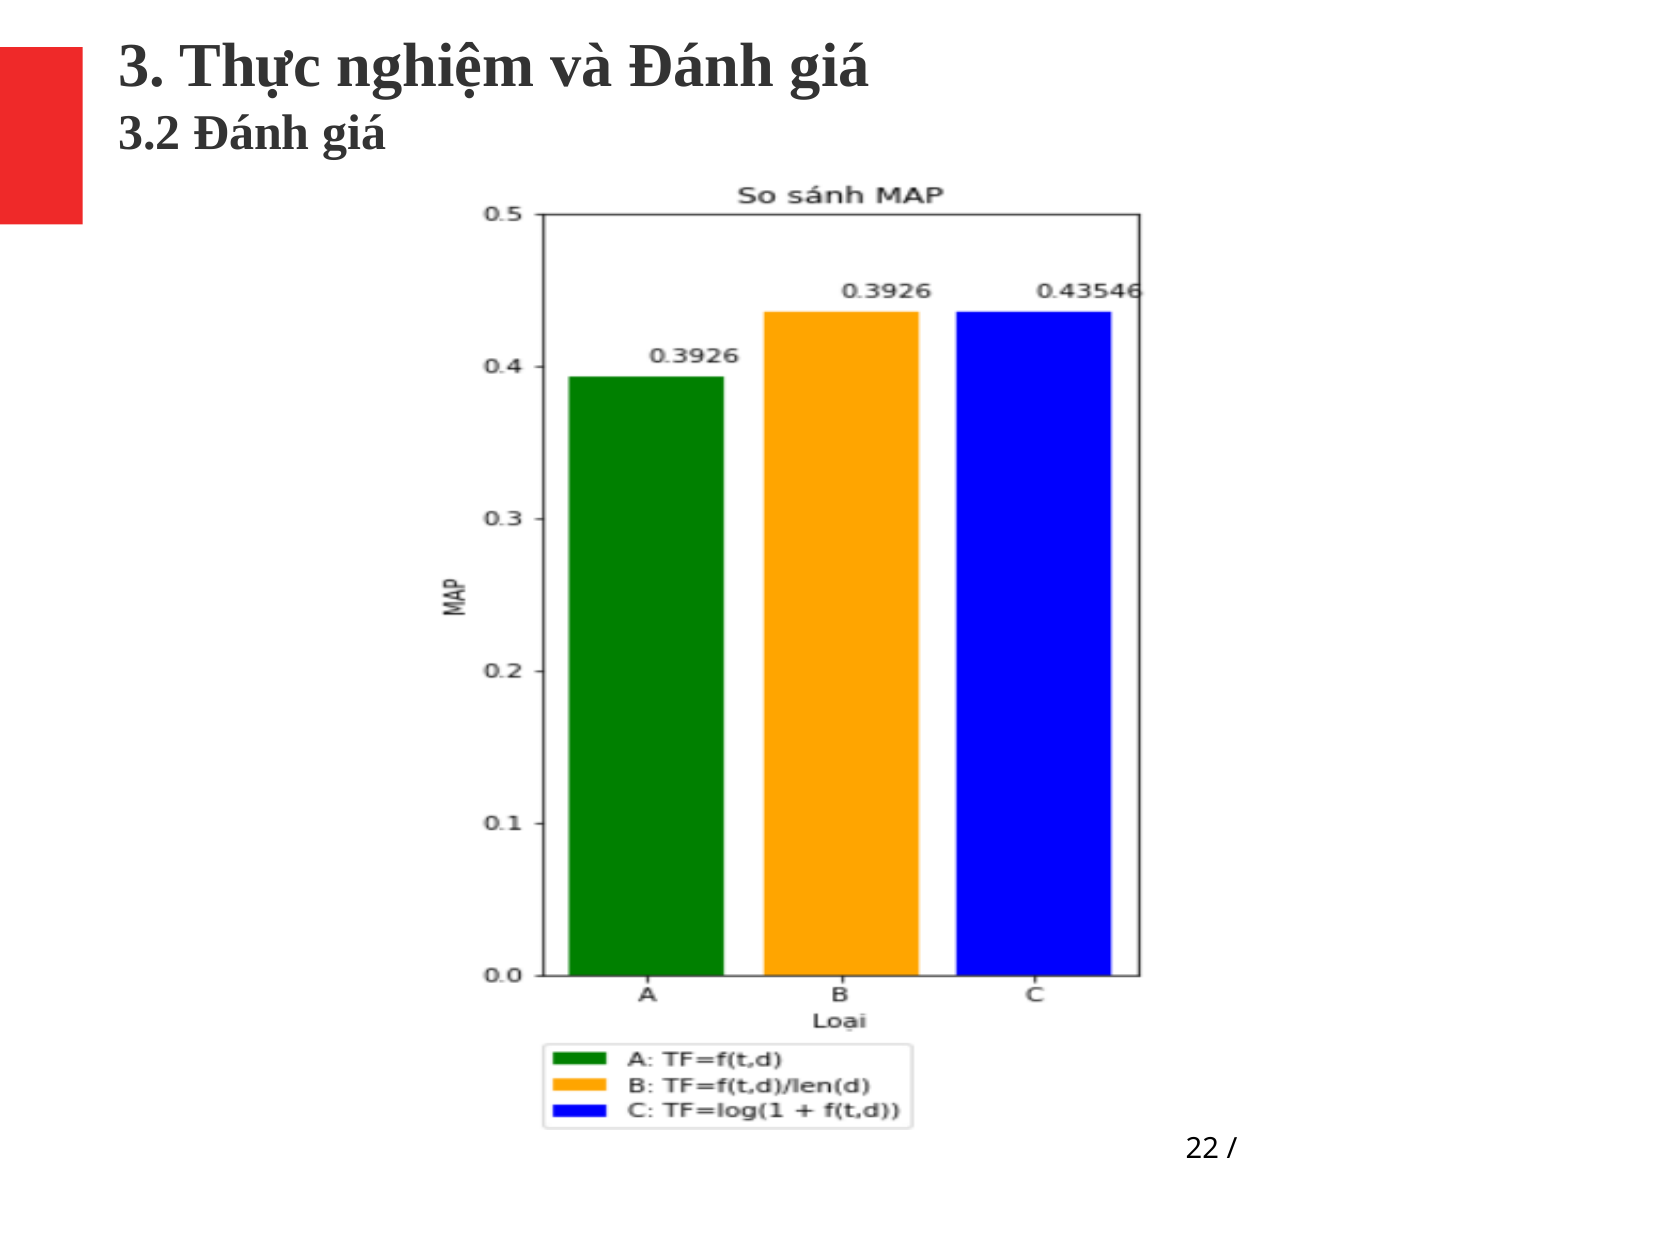

3. Thực nghiệm và Đánh giá
3.2 Đánh giá